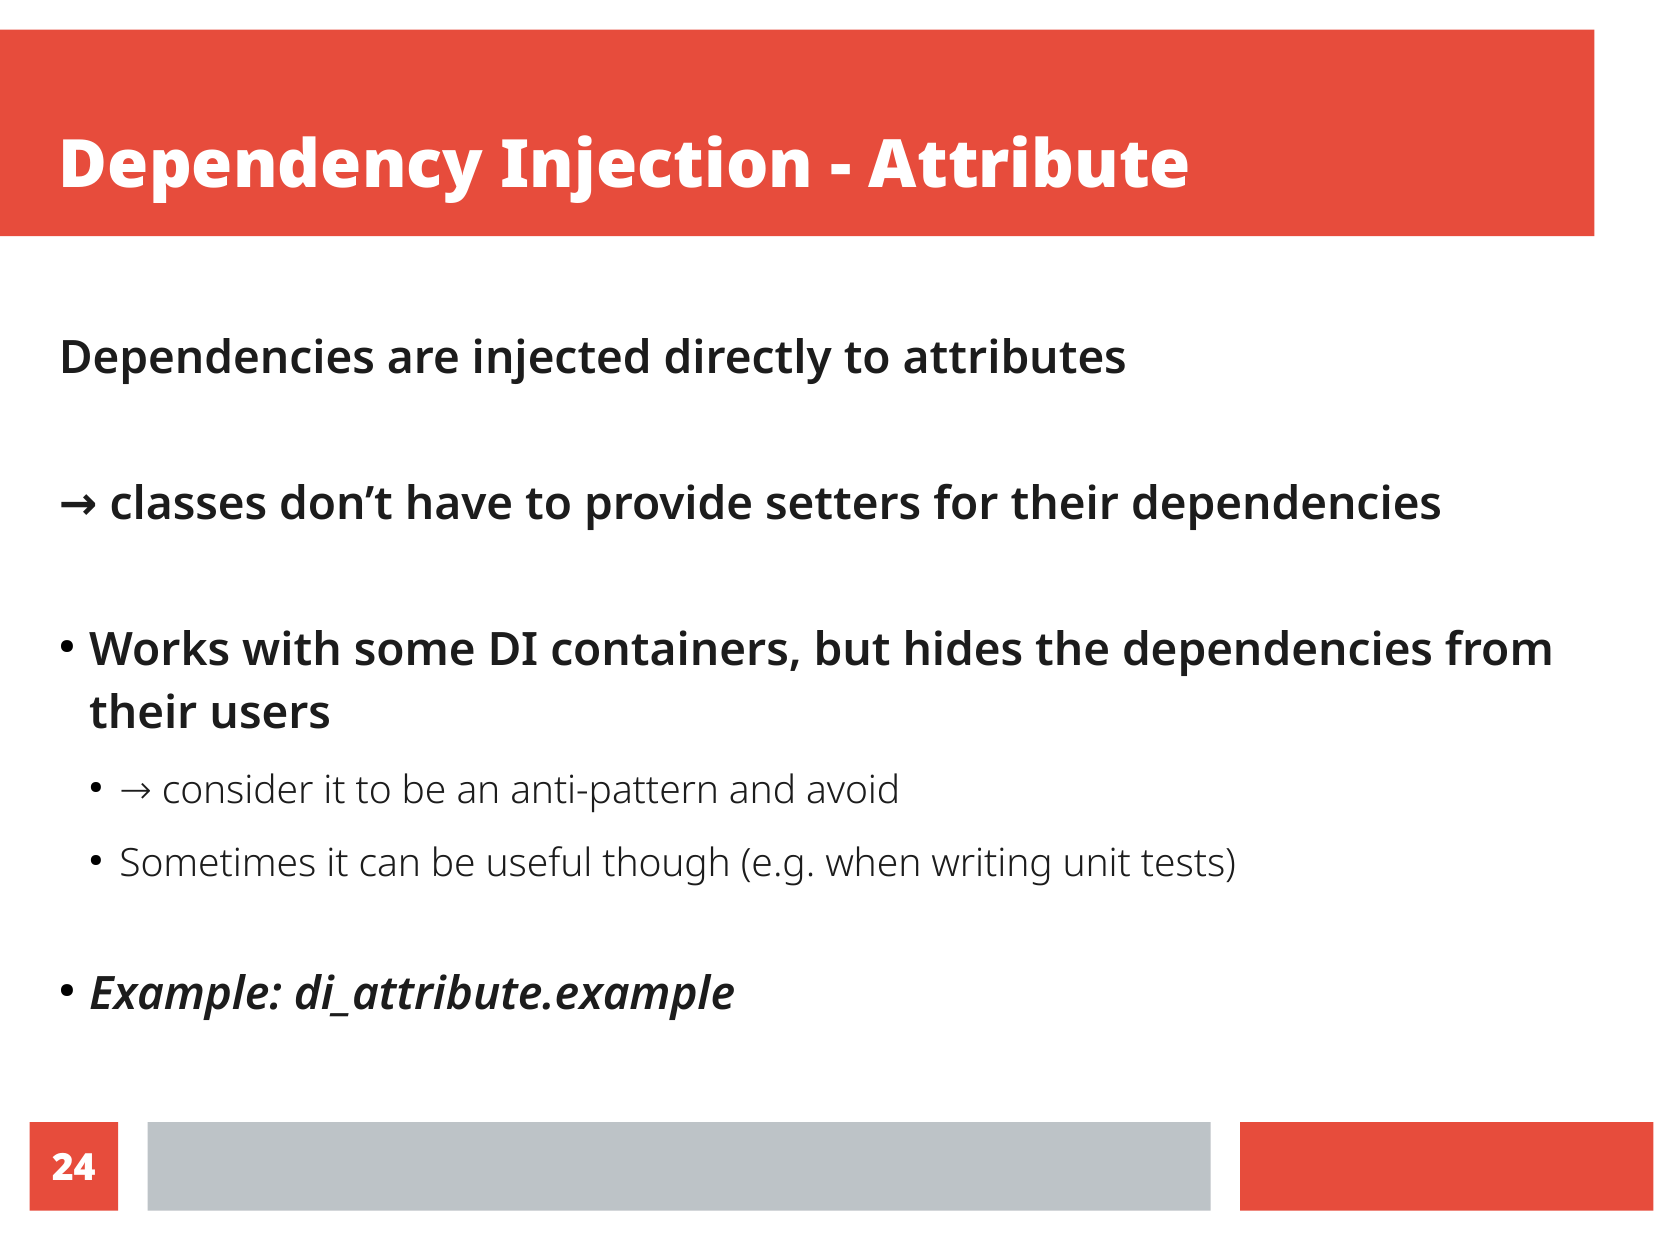

# Dependency Injection - Attribute
Dependencies are injected directly to attributes
→ classes don’t have to provide setters for their dependencies
Works with some DI containers, but hides the dependencies from their users
→ consider it to be an anti-pattern and avoid
Sometimes it can be useful though (e.g. when writing unit tests)
Example: di_attribute.example
24